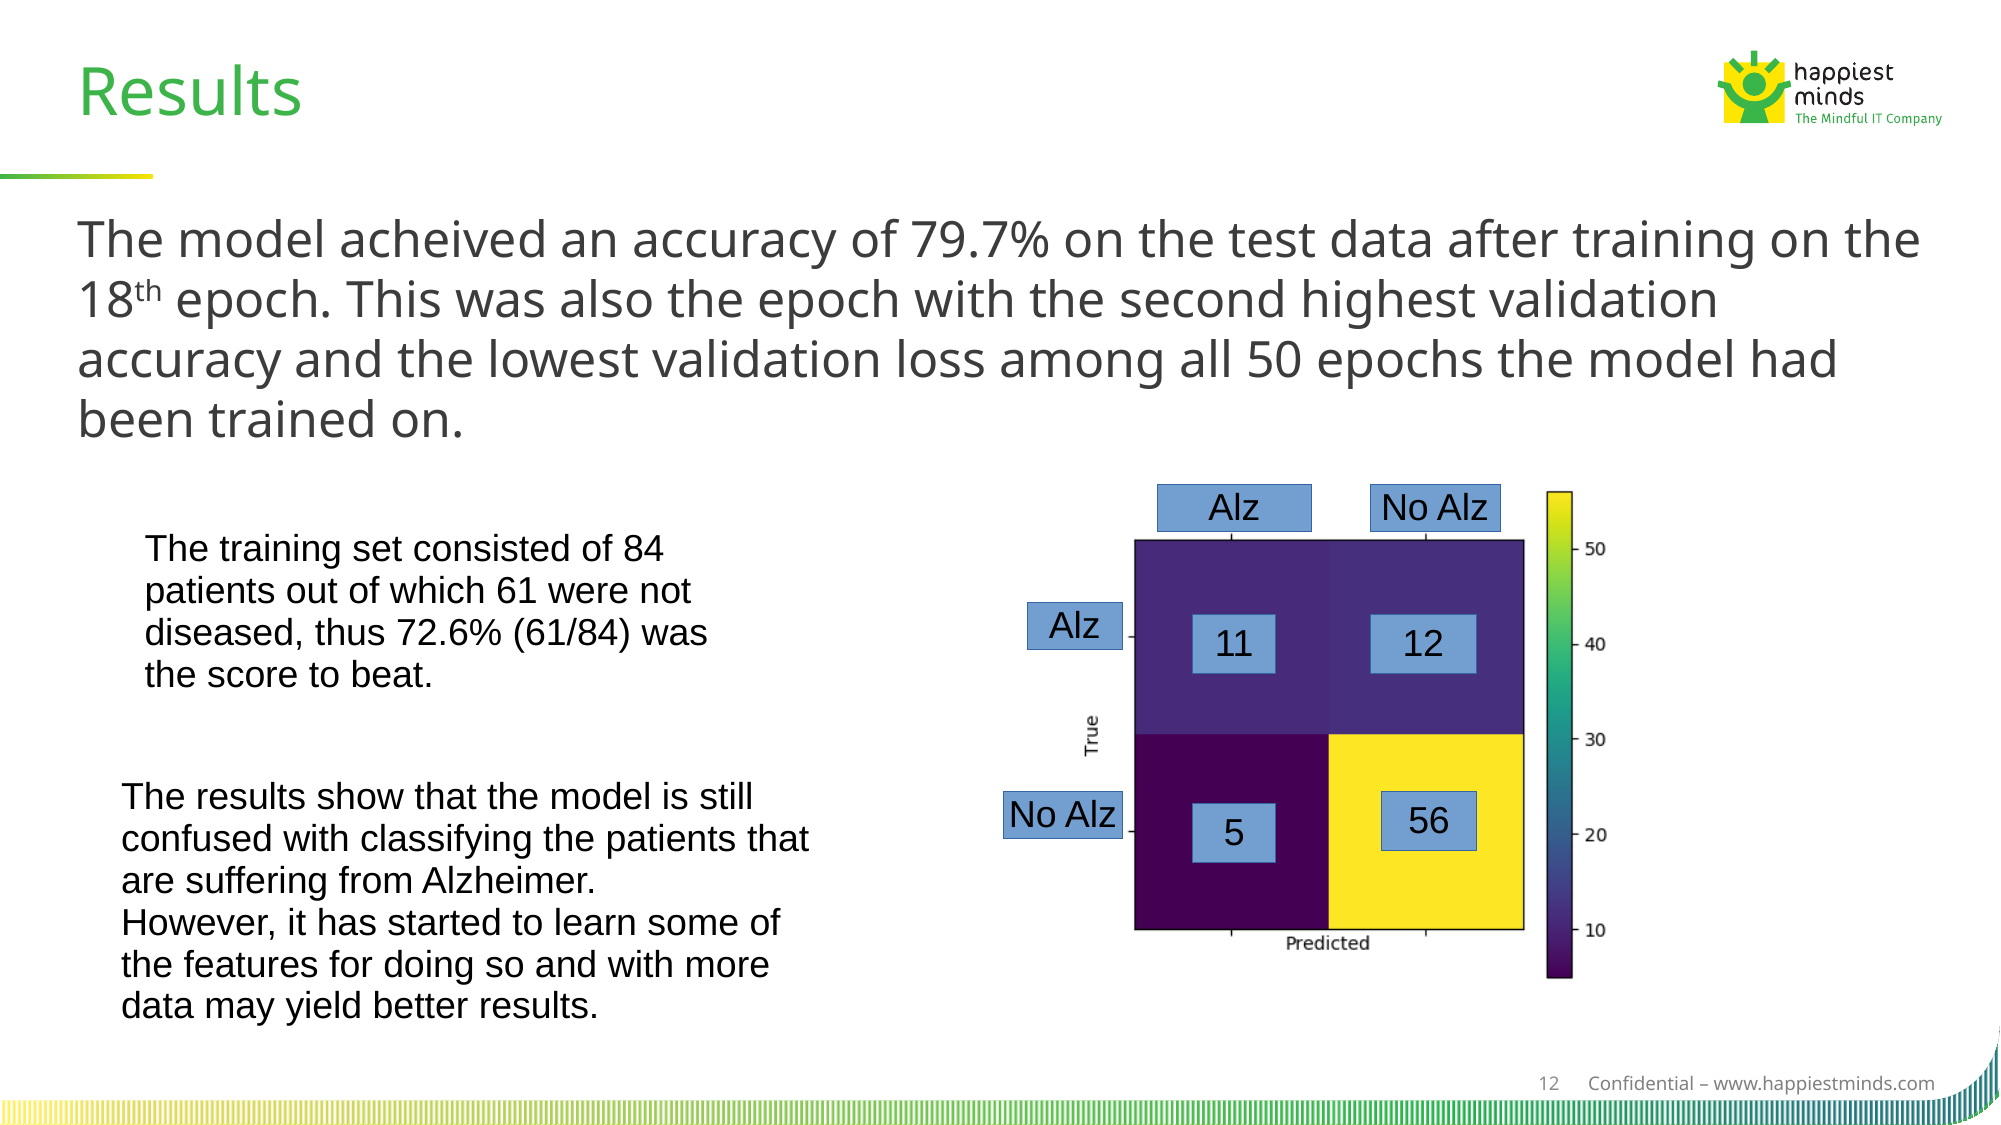

# Results
The model acheived an accuracy of 79.7% on the test data after training on the 18th epoch. This was also the epoch with the second highest validation accuracy and the lowest validation loss among all 50 epochs the model had been trained on.
Alz
No Alz
The training set consisted of 84 patients out of which 61 were not diseased, thus 72.6% (61/84) was the score to beat.
Alz
11
12
The results show that the model is still confused with classifying the patients that are suffering from Alzheimer.
However, it has started to learn some of the features for doing so and with more data may yield better results.
No Alz
56
5